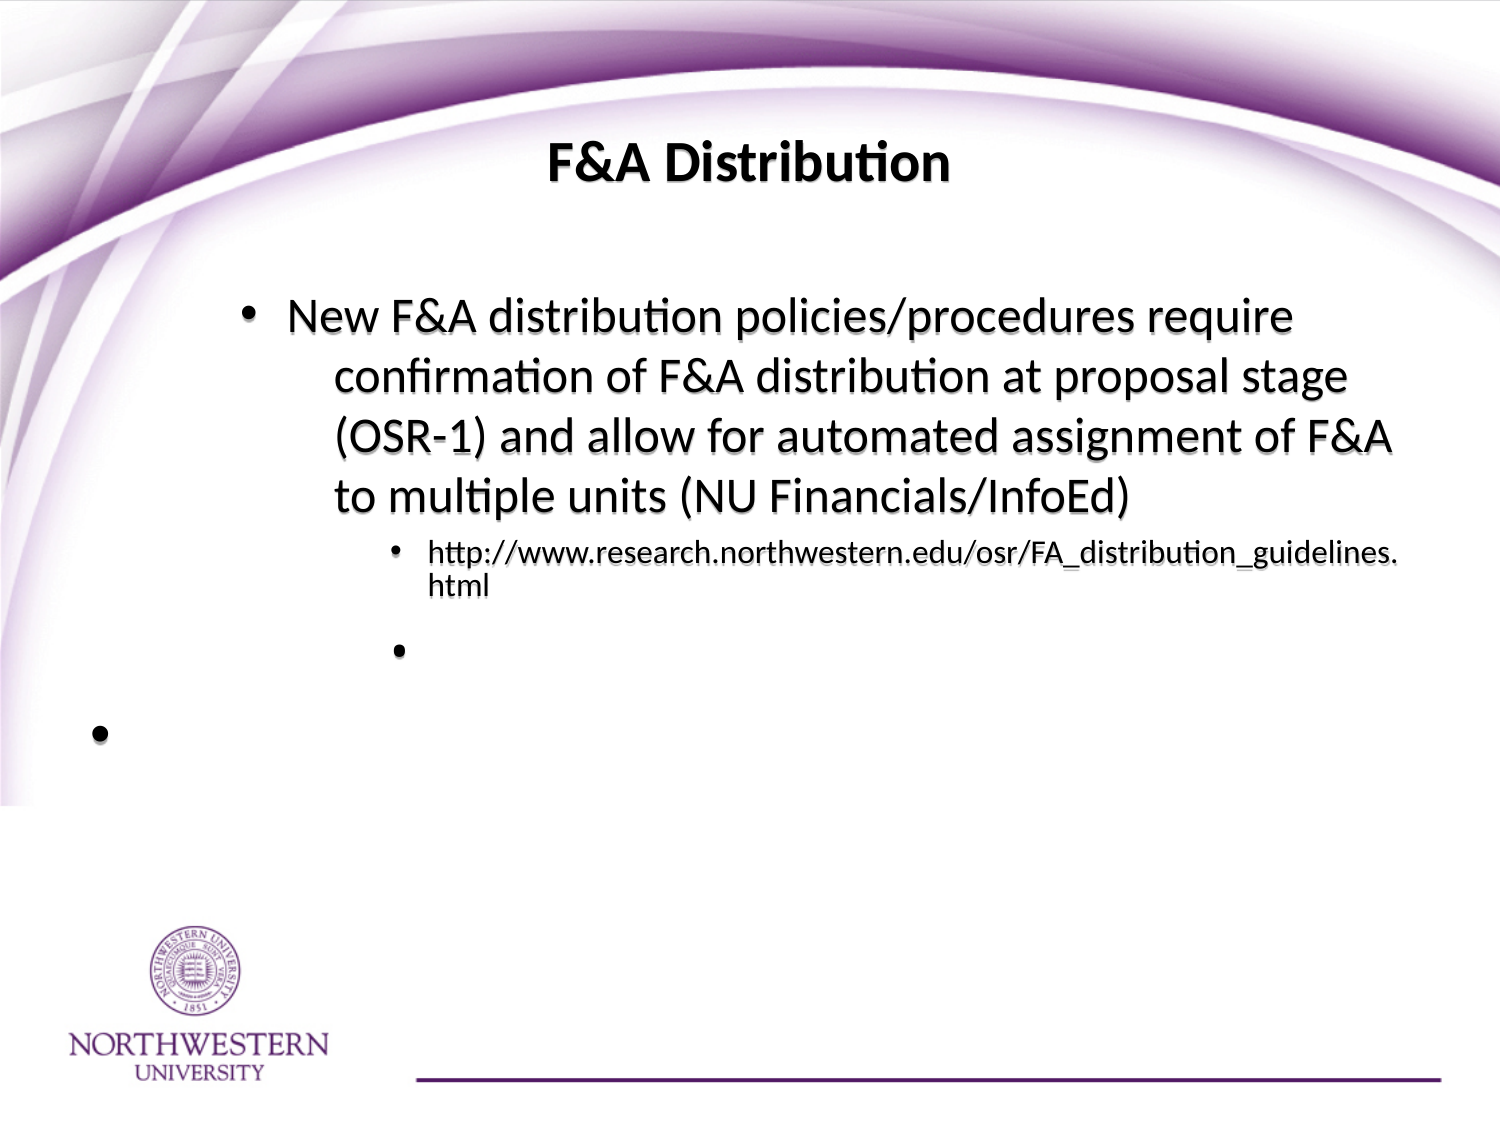

# F&A Distribution
New F&A distribution policies/procedures require confirmation of F&A distribution at proposal stage (OSR-1) and allow for automated assignment of F&A to multiple units (NU Financials/InfoEd)
http://www.research.northwestern.edu/osr/FA_distribution_guidelines.html